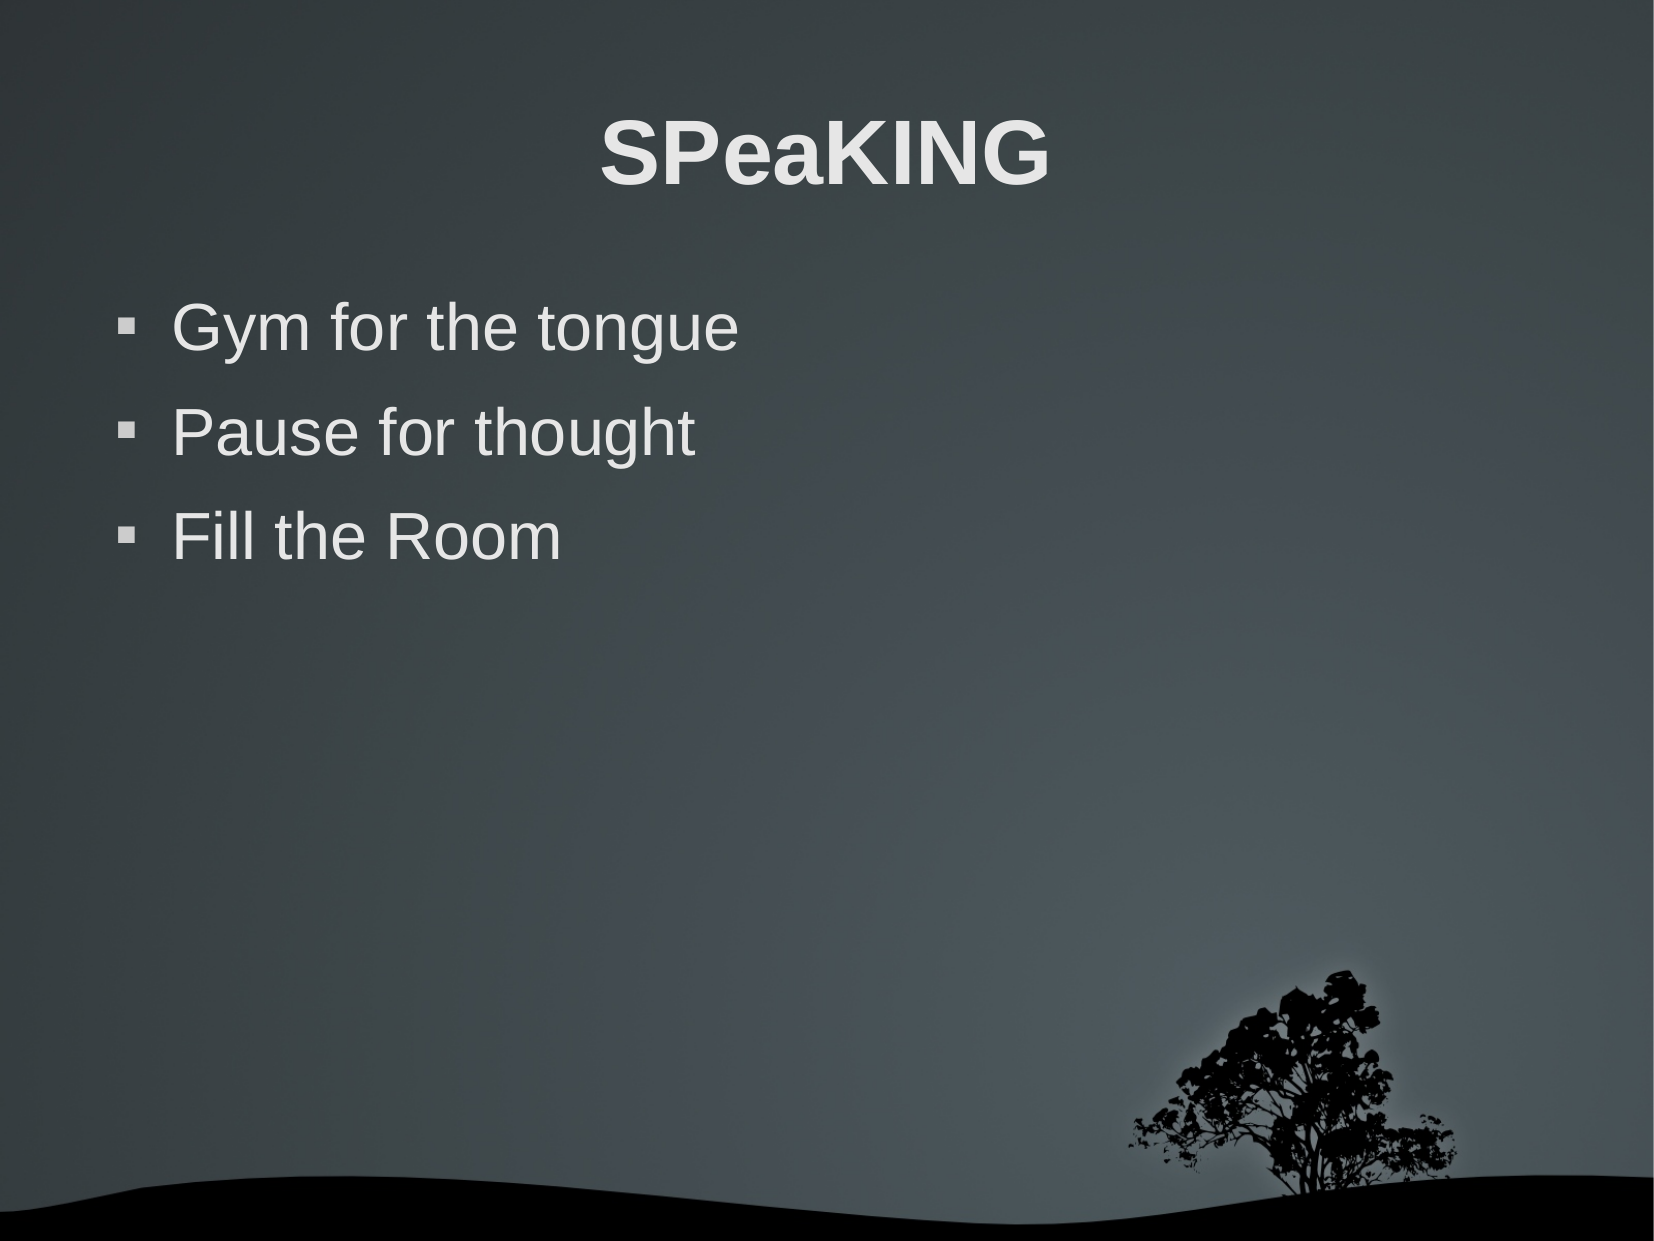

# SPeaKING
Gym for the tongue
Pause for thought
Fill the Room